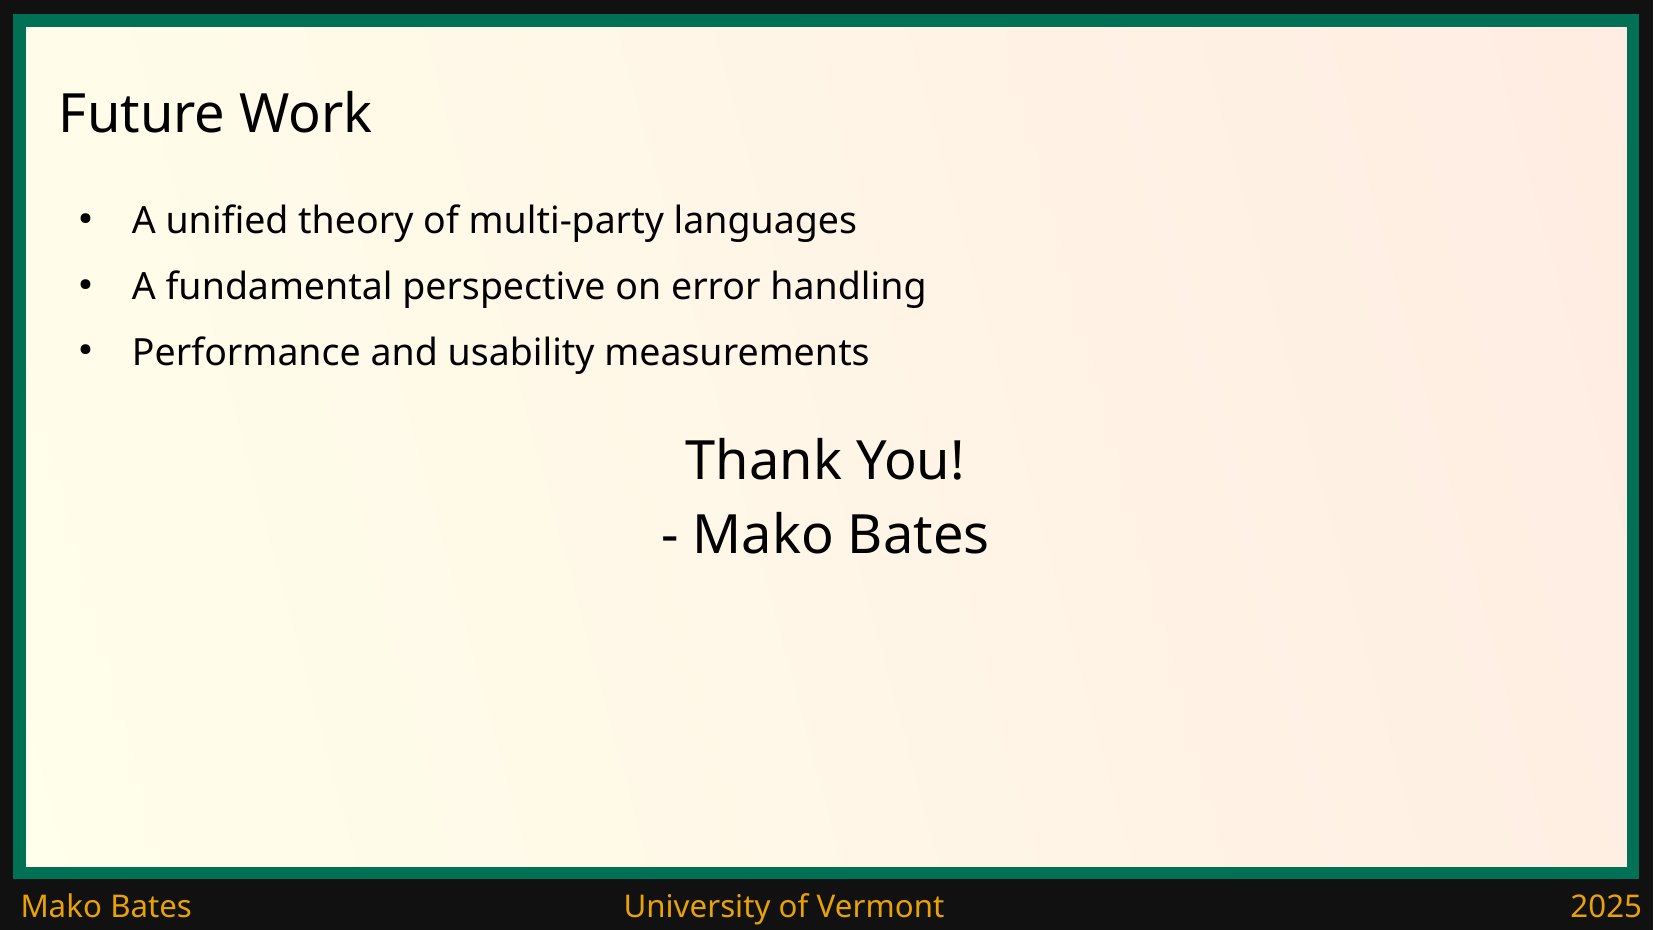

# Future Work
A unified theory of multi-party languages
A fundamental perspective on error handling
Performance and usability measurements
Thank You!
- Mako Bates